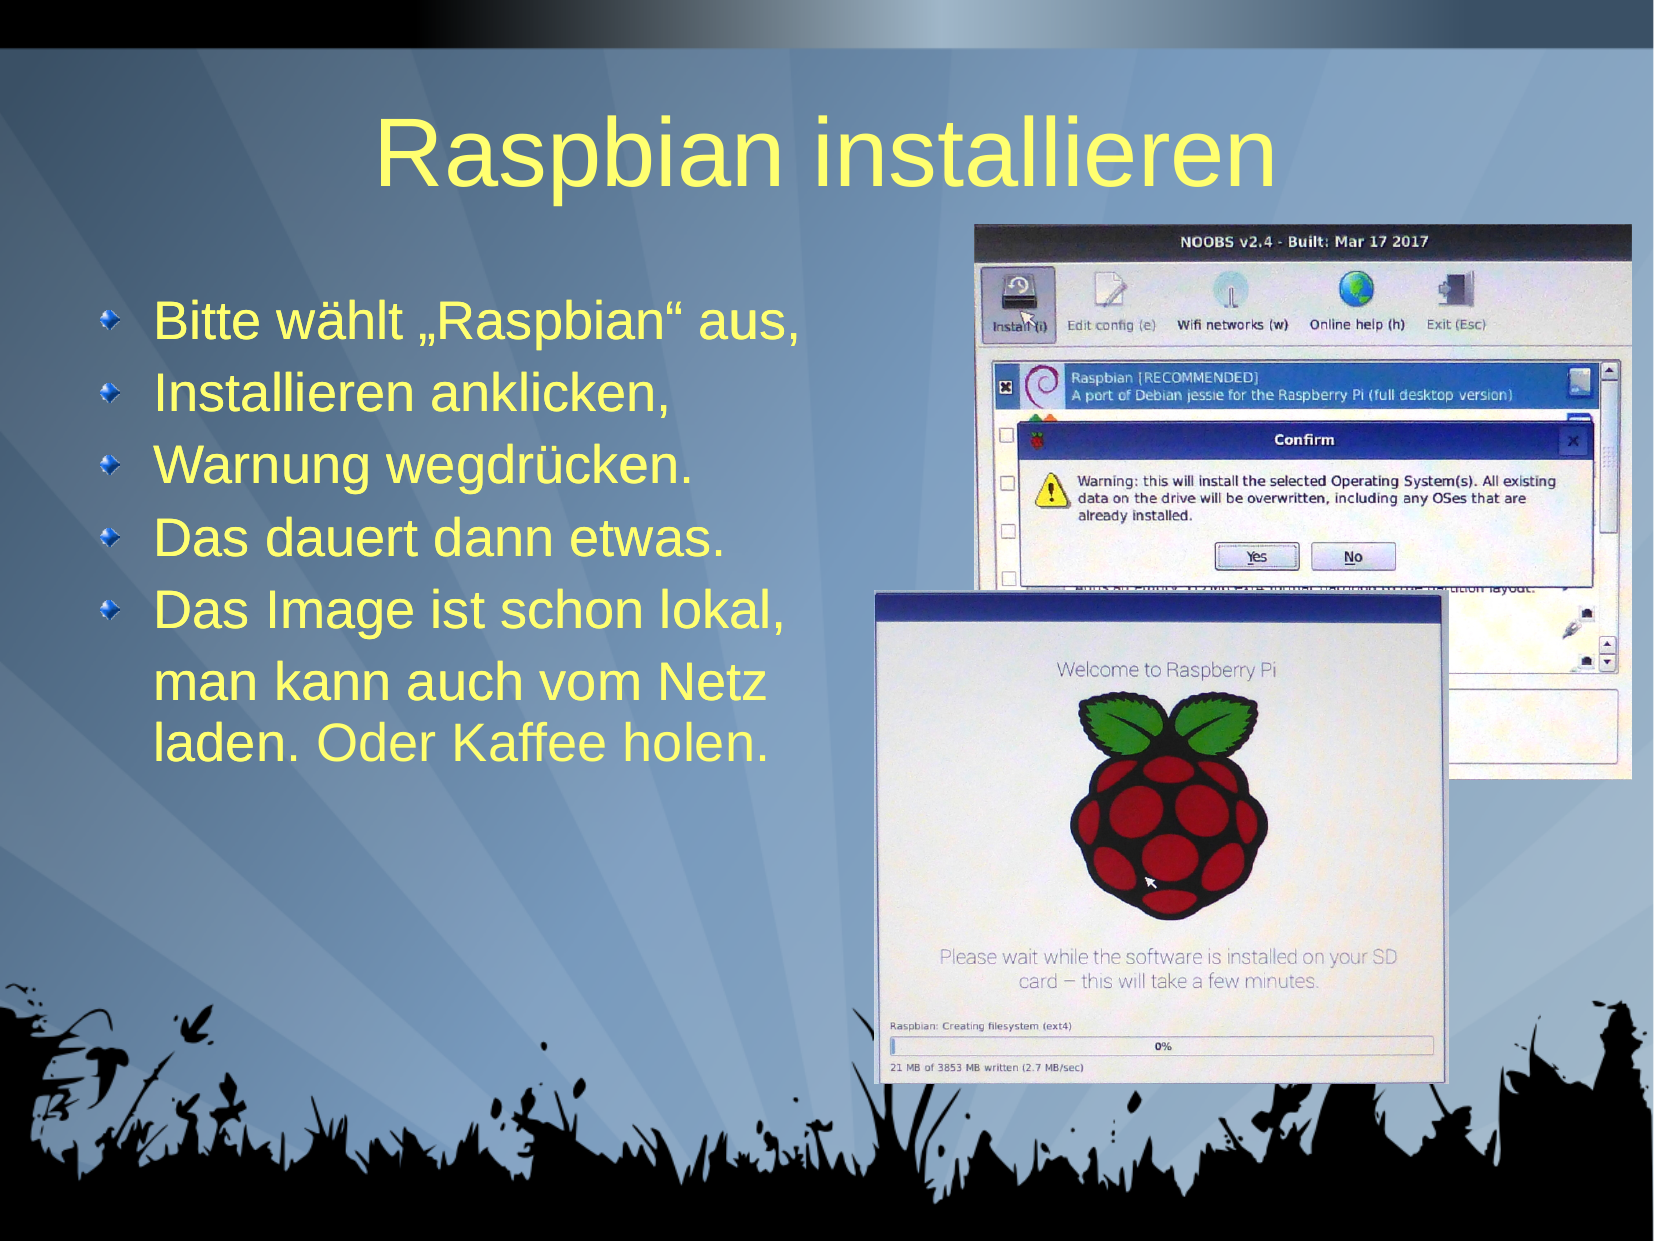

# Raspbian installieren
Bitte wählt „Raspbian“ aus,
Installieren anklicken,
Warnung wegdrücken.
Das dauert dann etwas.
Das Image ist schon lokal,
man kann auch vom Netz laden
Bitte wählt „Raspbian“ aus,
Installieren anklicken,
Warnung wegdrücken.
Das dauert dann etwas.
Das Image ist schon lokal,
man kann auch vom Netz laden. Oder Kaffee holen.
7